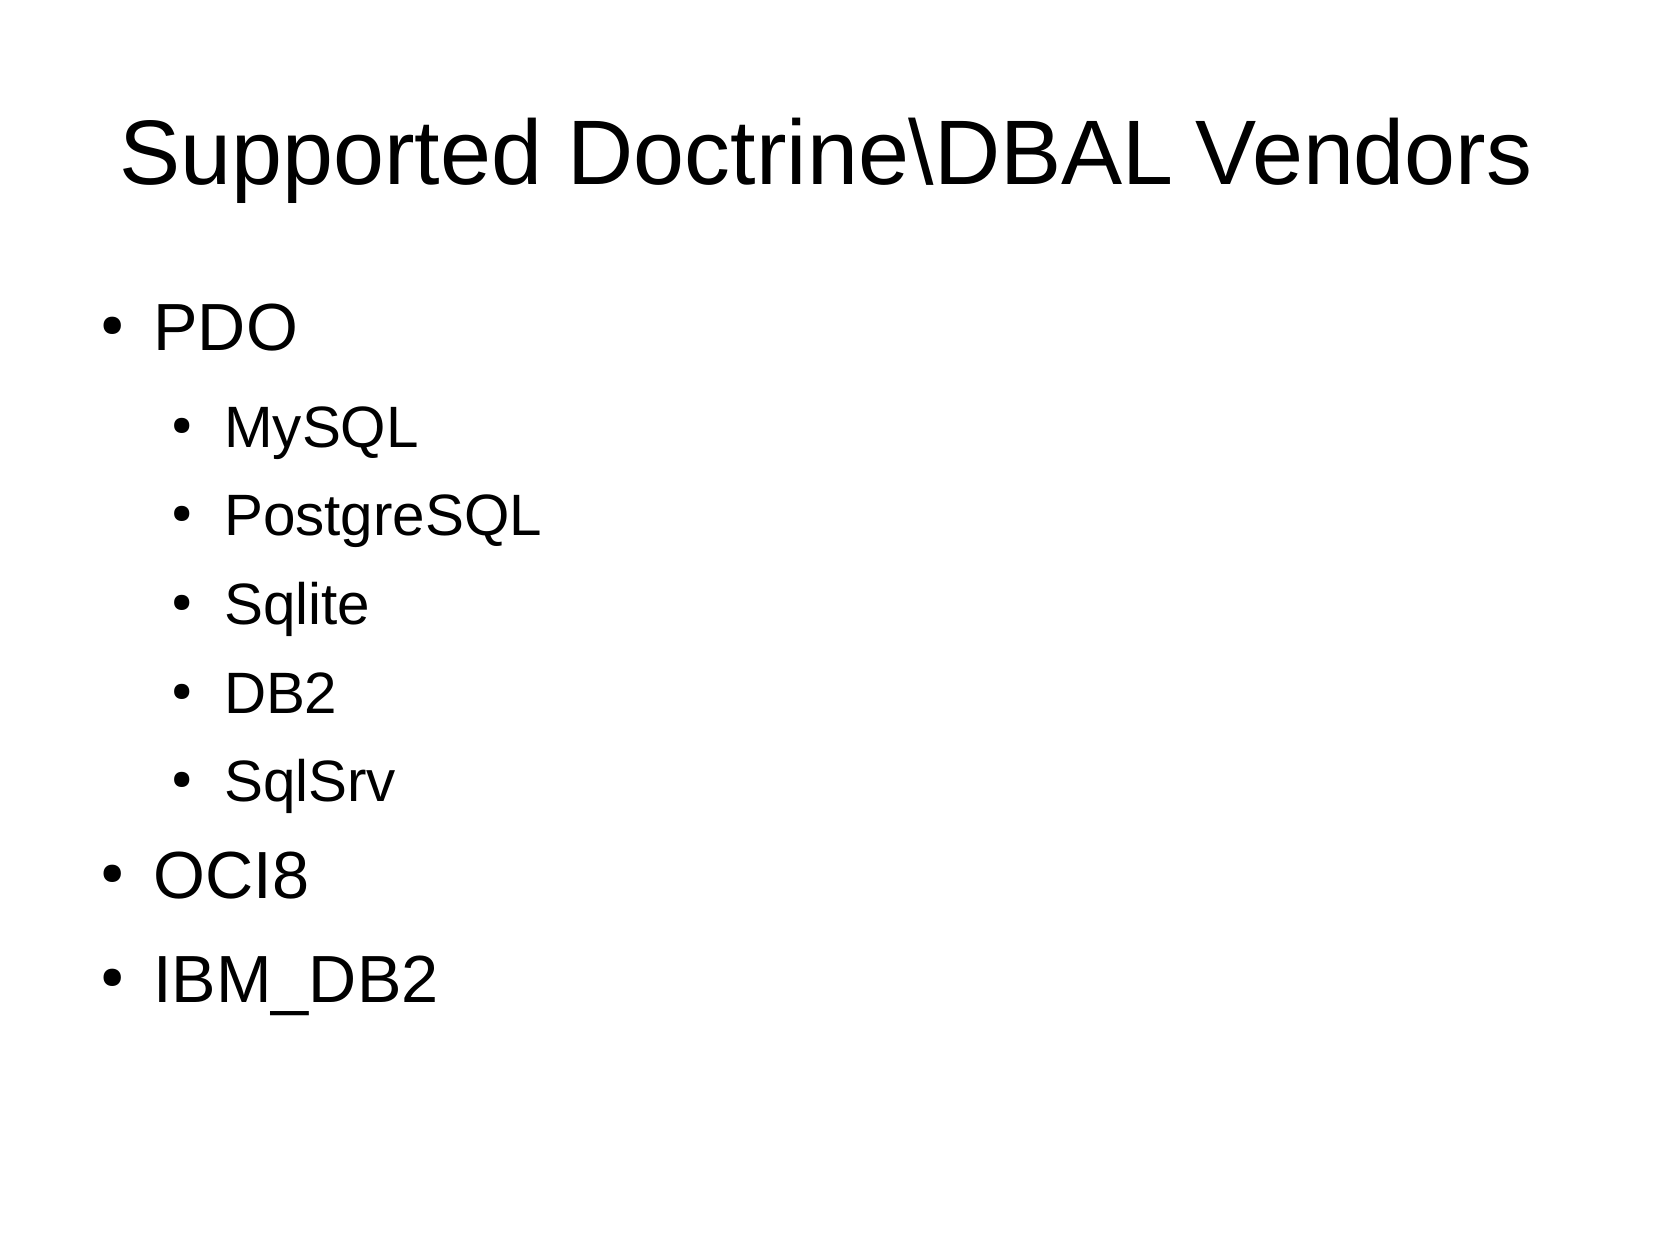

# Supported Doctrine\DBAL Vendors
PDO
MySQL
PostgreSQL
Sqlite
DB2
SqlSrv
OCI8
IBM_DB2